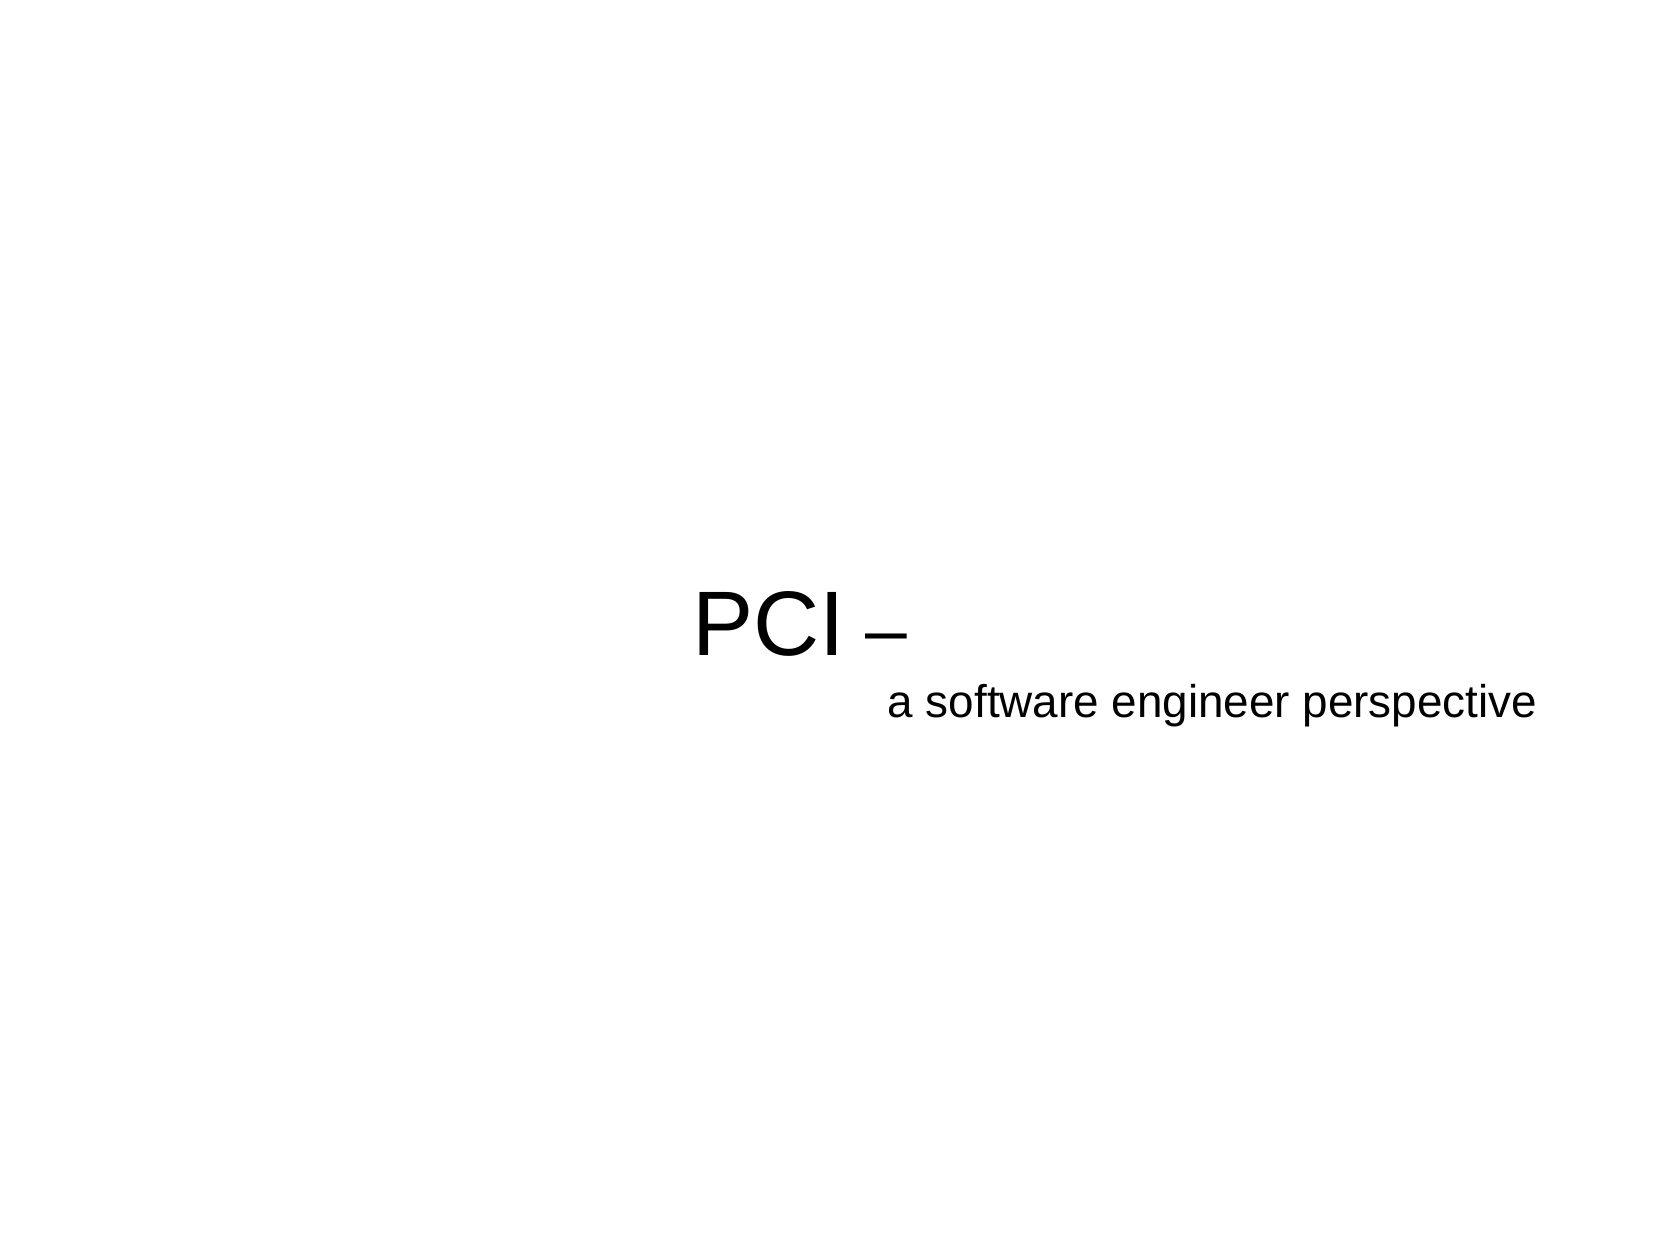

# PCI –
a software engineer perspective